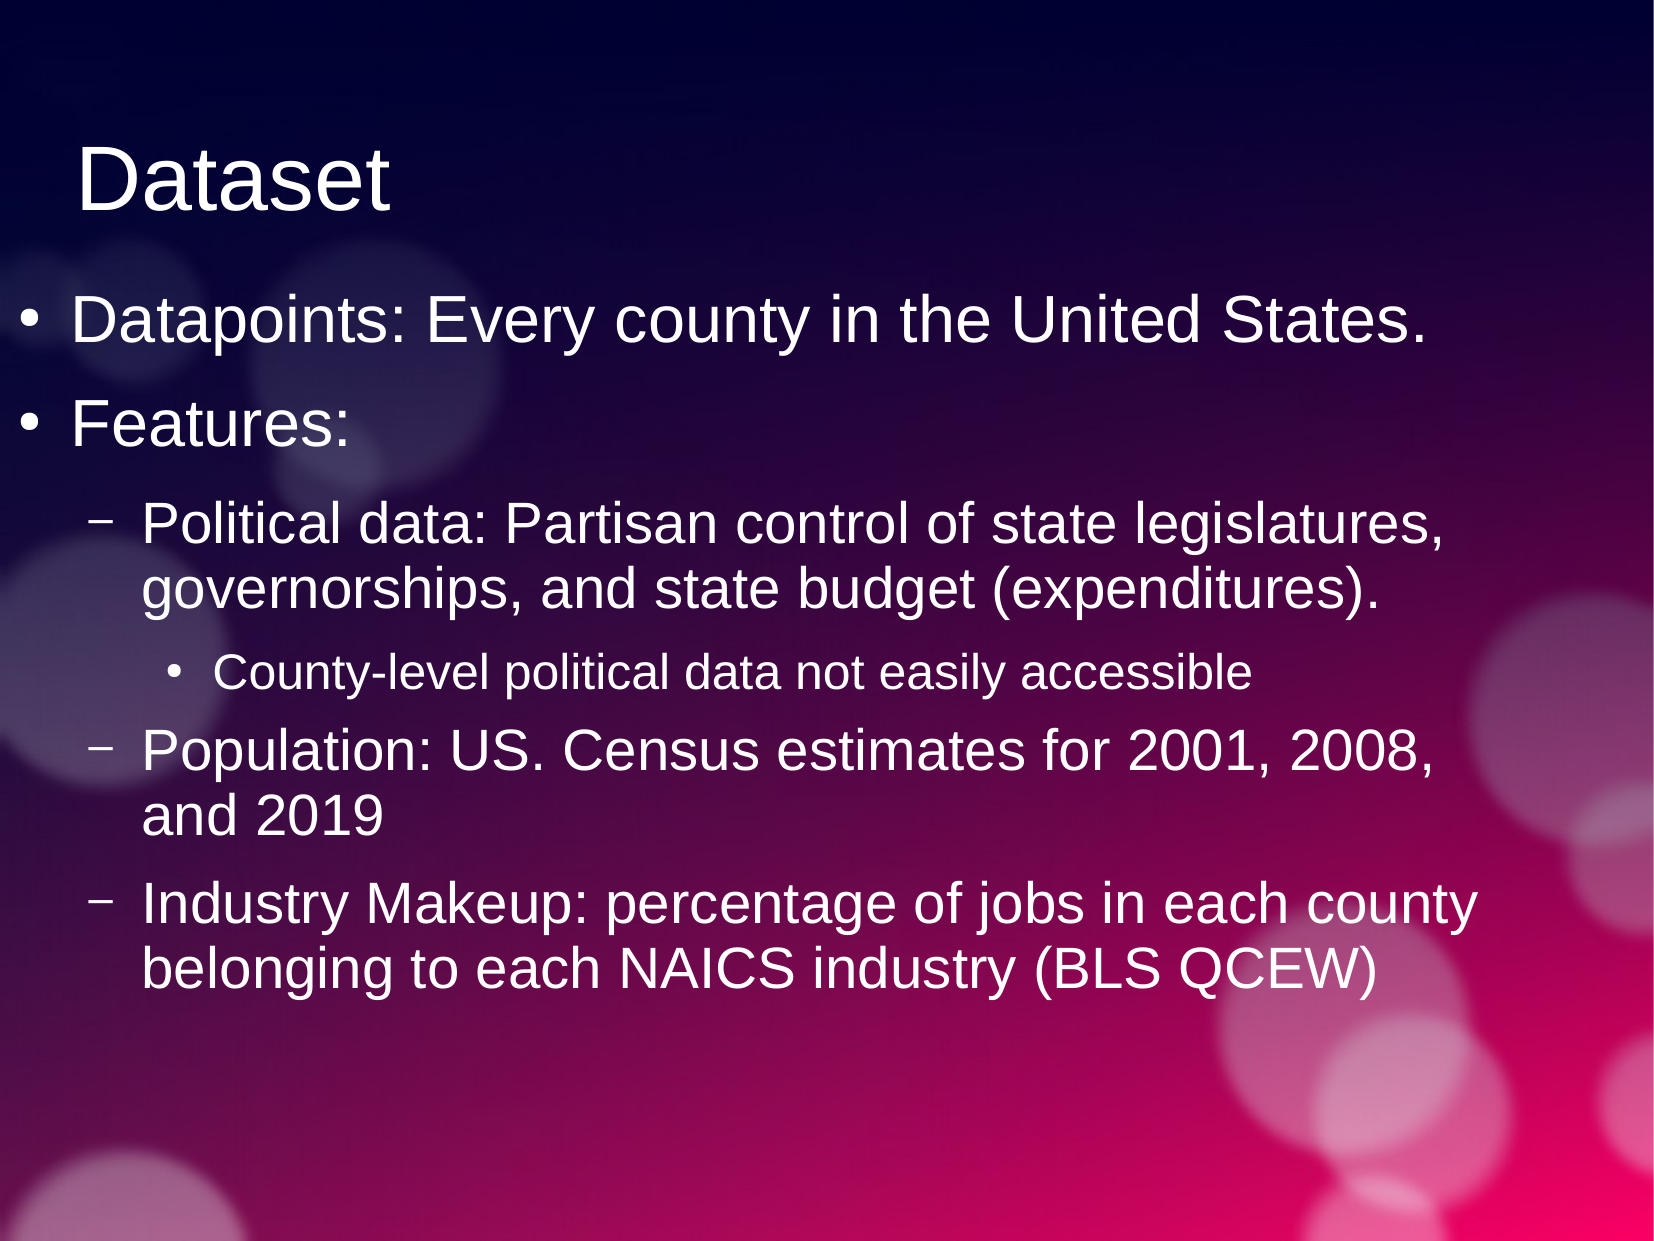

# Dataset
Datapoints: Every county in the United States.
Features:
Political data: Partisan control of state legislatures, governorships, and state budget (expenditures).
County-level political data not easily accessible
Population: US. Census estimates for 2001, 2008, and 2019
Industry Makeup: percentage of jobs in each county belonging to each NAICS industry (BLS QCEW)